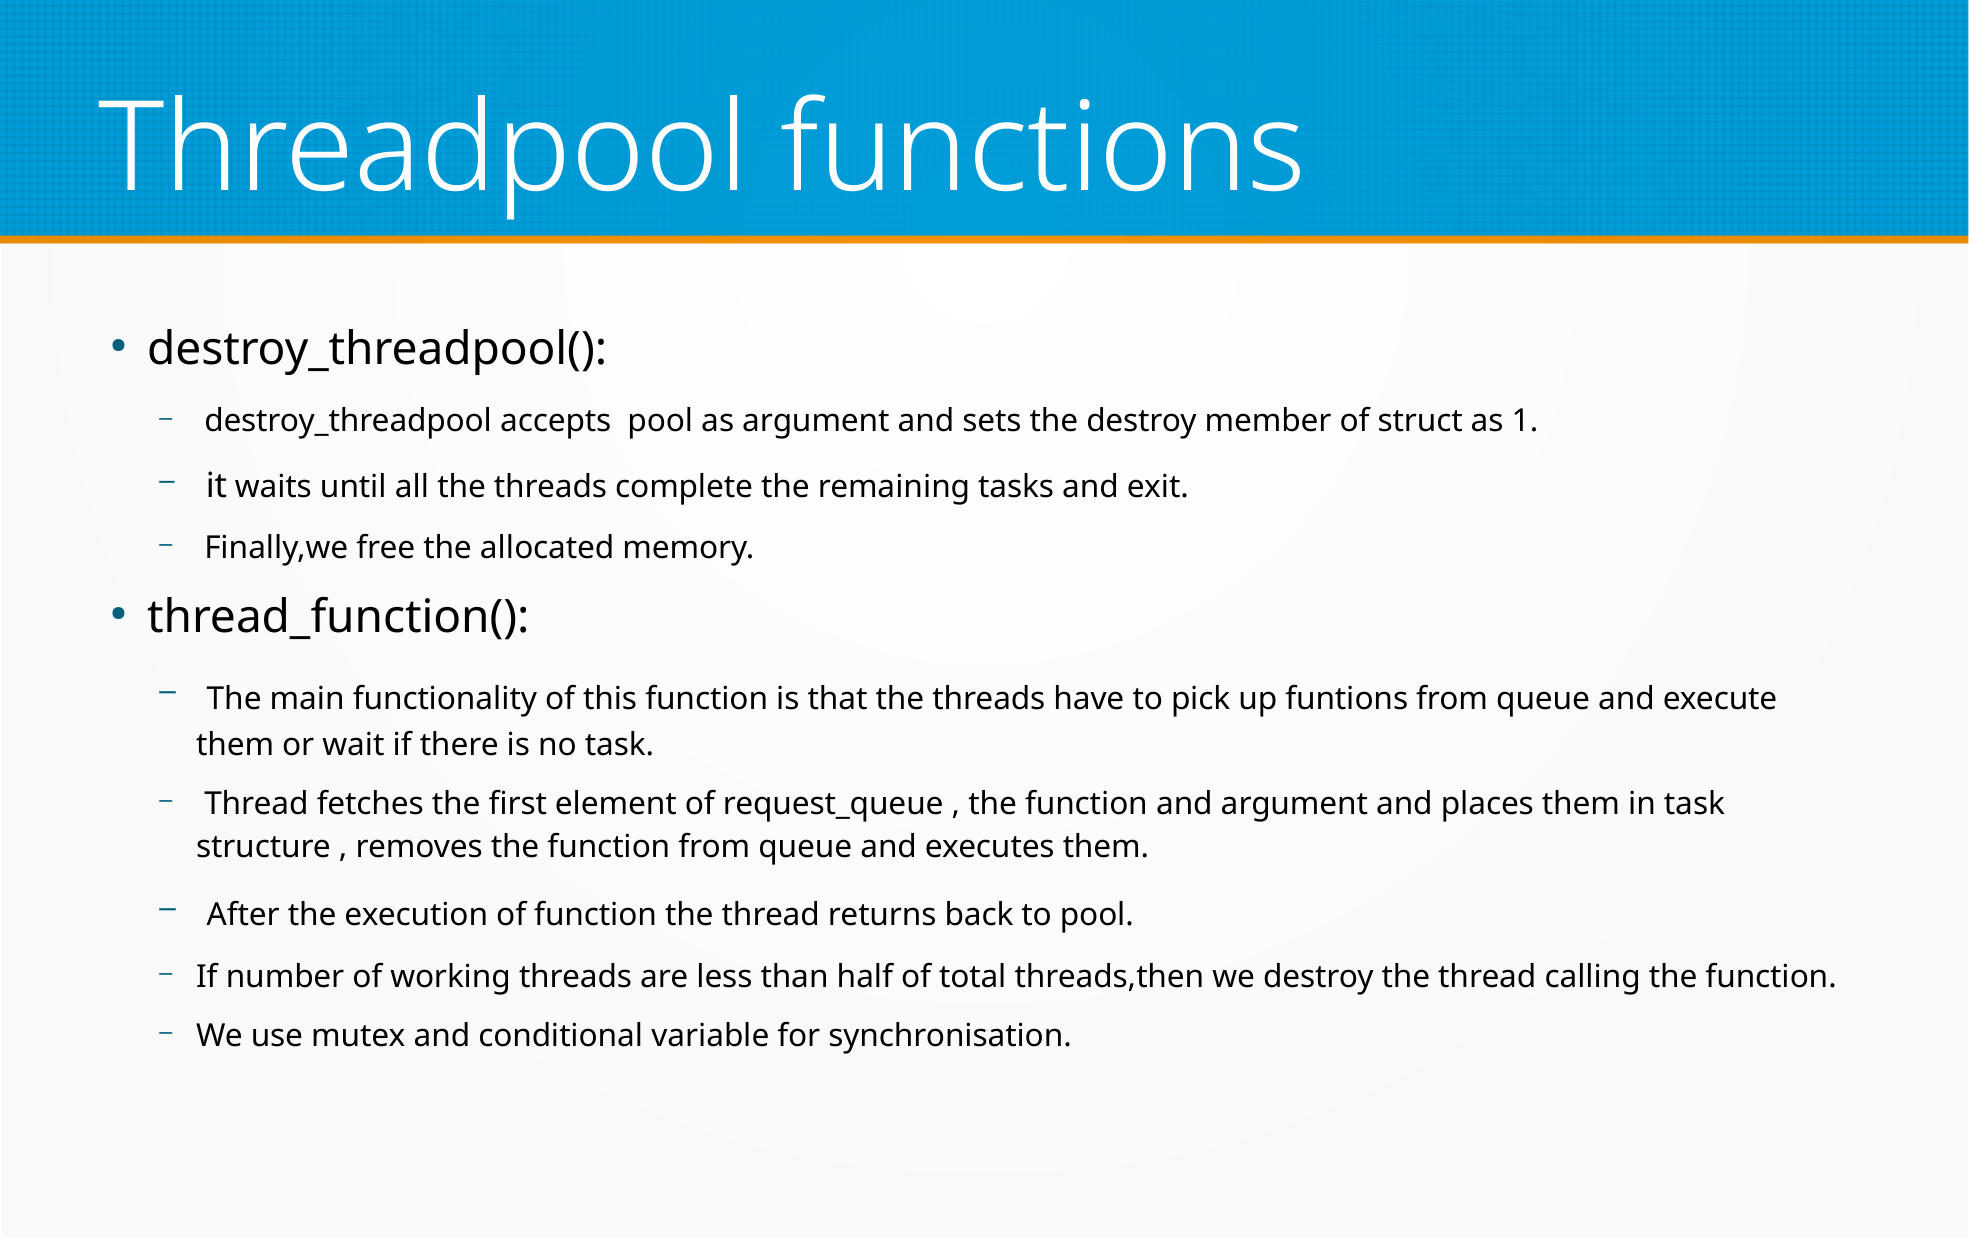

# Threadpool functions
destroy_threadpool():
 destroy_threadpool accepts pool as argument and sets the destroy member of struct as 1.
 it waits until all the threads complete the remaining tasks and exit.
 Finally,we free the allocated memory.
thread_function():
 The main functionality of this function is that the threads have to pick up funtions from queue and execute them or wait if there is no task.
 Thread fetches the first element of request_queue , the function and argument and places them in task structure , removes the function from queue and executes them.
 After the execution of function the thread returns back to pool.
If number of working threads are less than half of total threads,then we destroy the thread calling the function.
We use mutex and conditional variable for synchronisation.